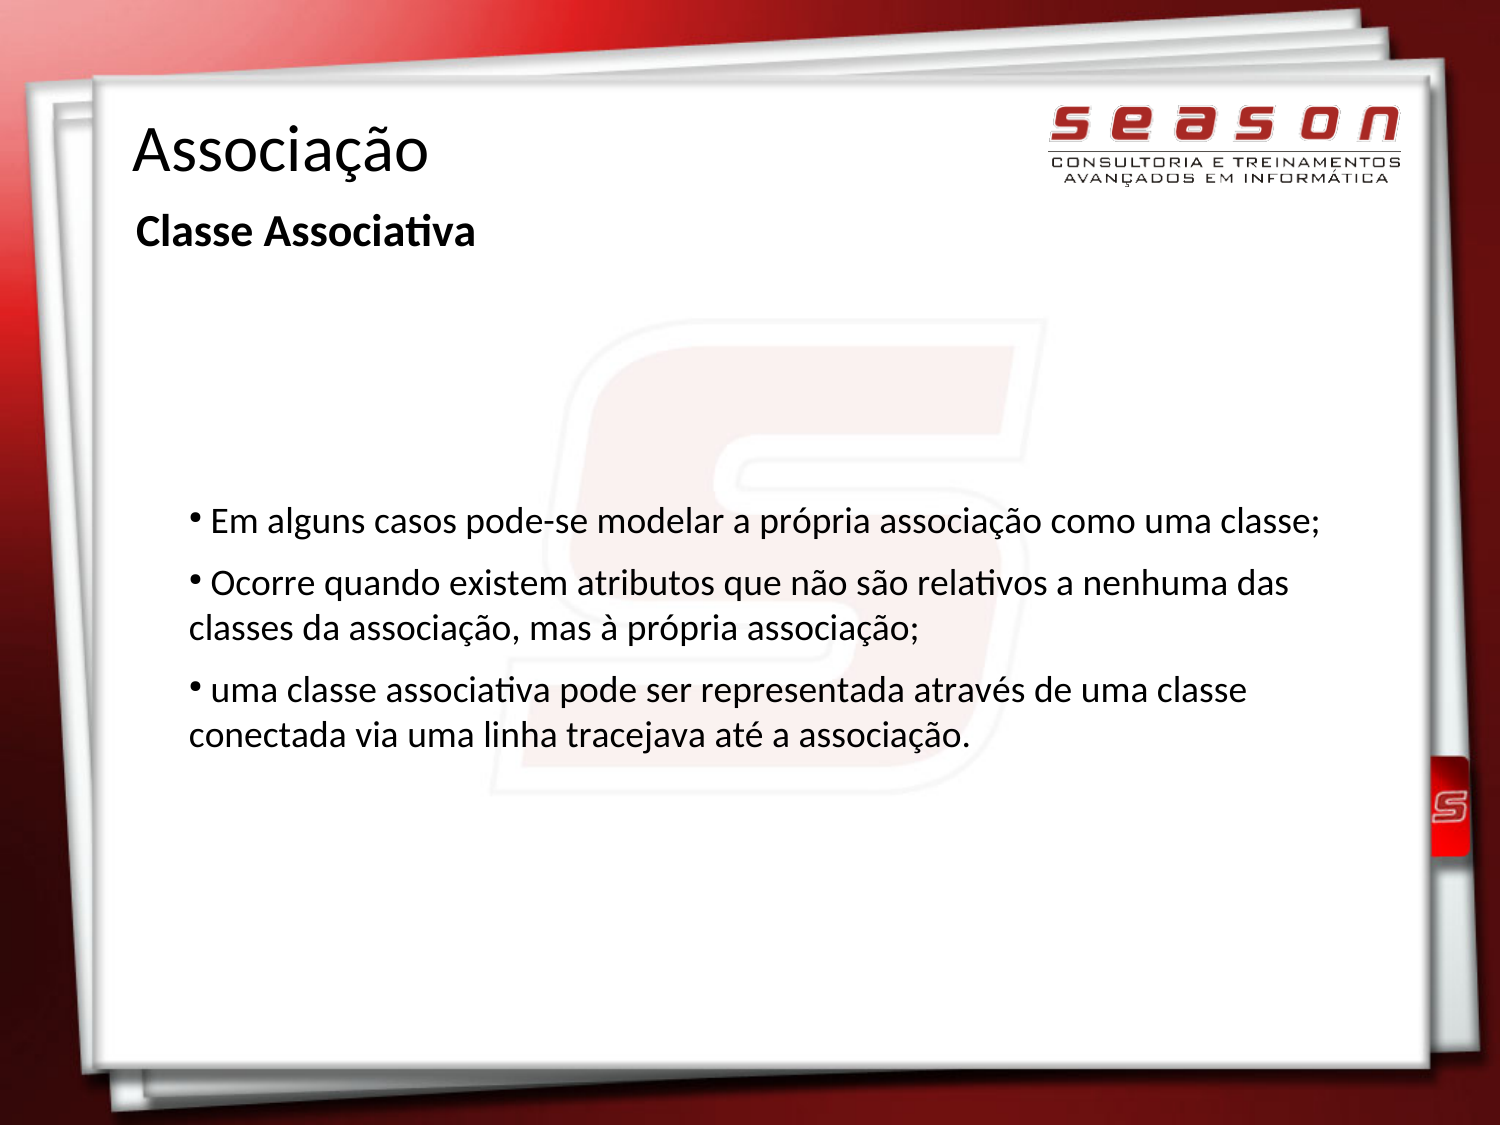

# Associação
Classe Associativa
 Em alguns casos pode-se modelar a própria associação como uma classe;
 Ocorre quando existem atributos que não são relativos a nenhuma das classes da associação, mas à própria associação;
 uma classe associativa pode ser representada através de uma classe conectada via uma linha tracejava até a associação.